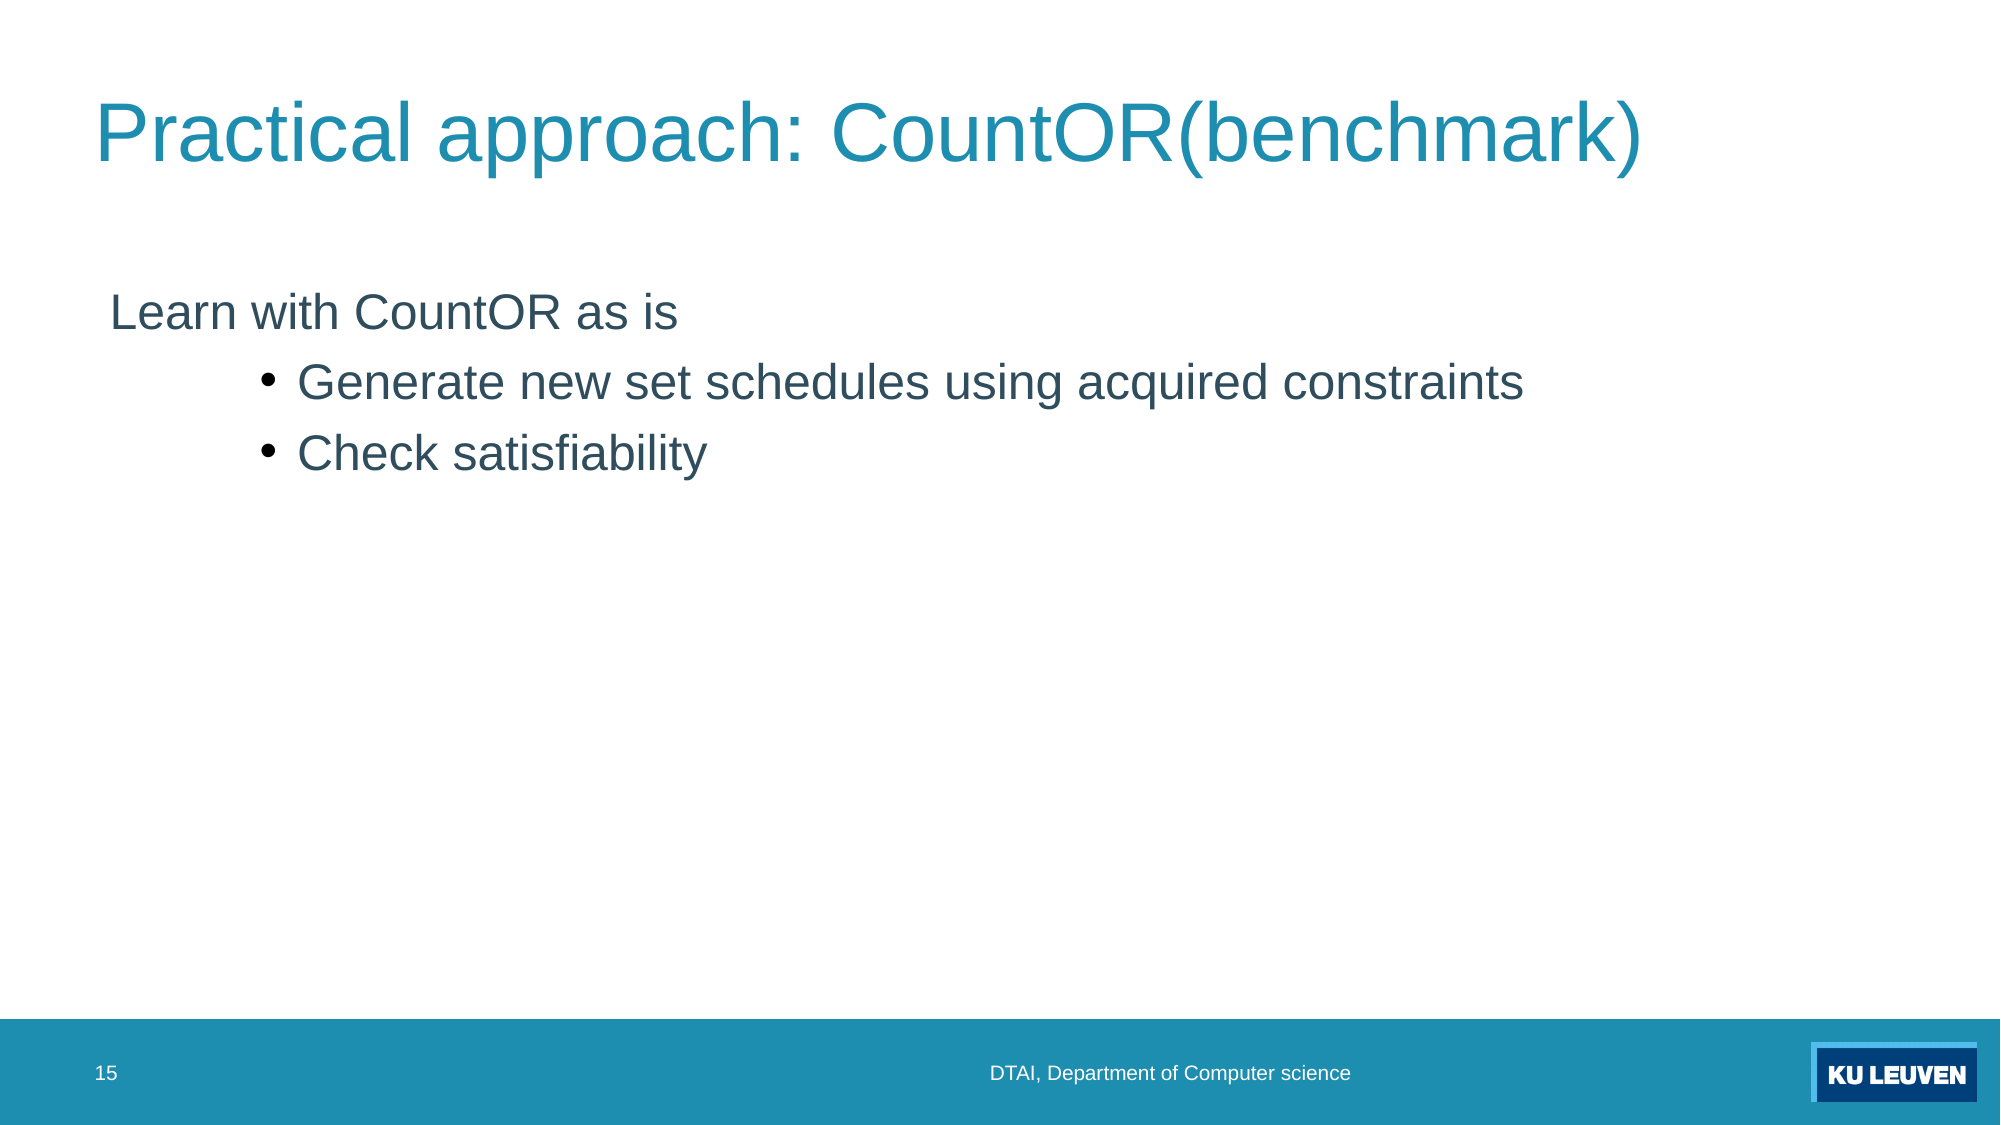

Practical approach: CountOR(benchmark)
# Learn with CountOR as is
Generate new set schedules using acquired constraints
Check satisfiability
DTAI, Department of Computer science